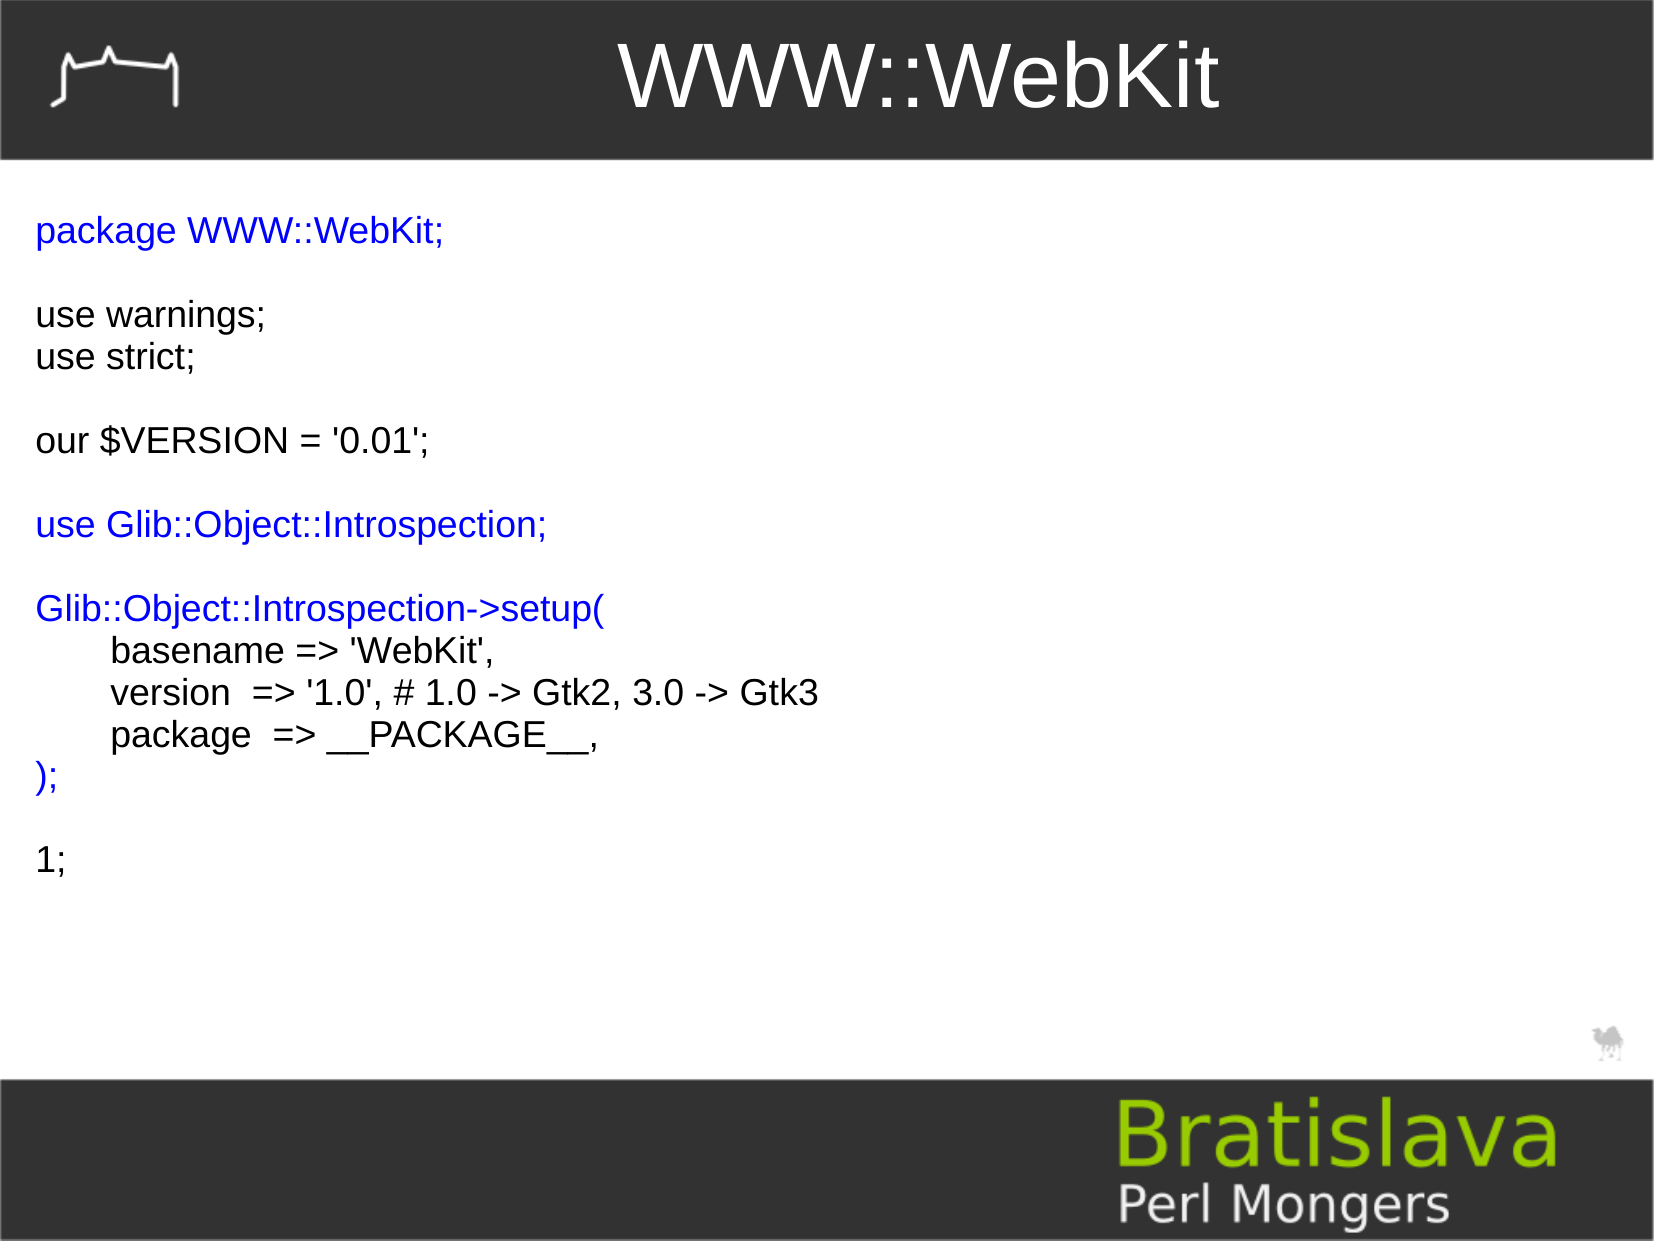

# WWW::WebKit
package WWW::WebKit;
use warnings;
use strict;
our $VERSION = '0.01';
use Glib::Object::Introspection;
Glib::Object::Introspection->setup(
	basename => 'WebKit',
	version => '1.0', # 1.0 -> Gtk2, 3.0 -> Gtk3
	package => __PACKAGE__,
);
1;